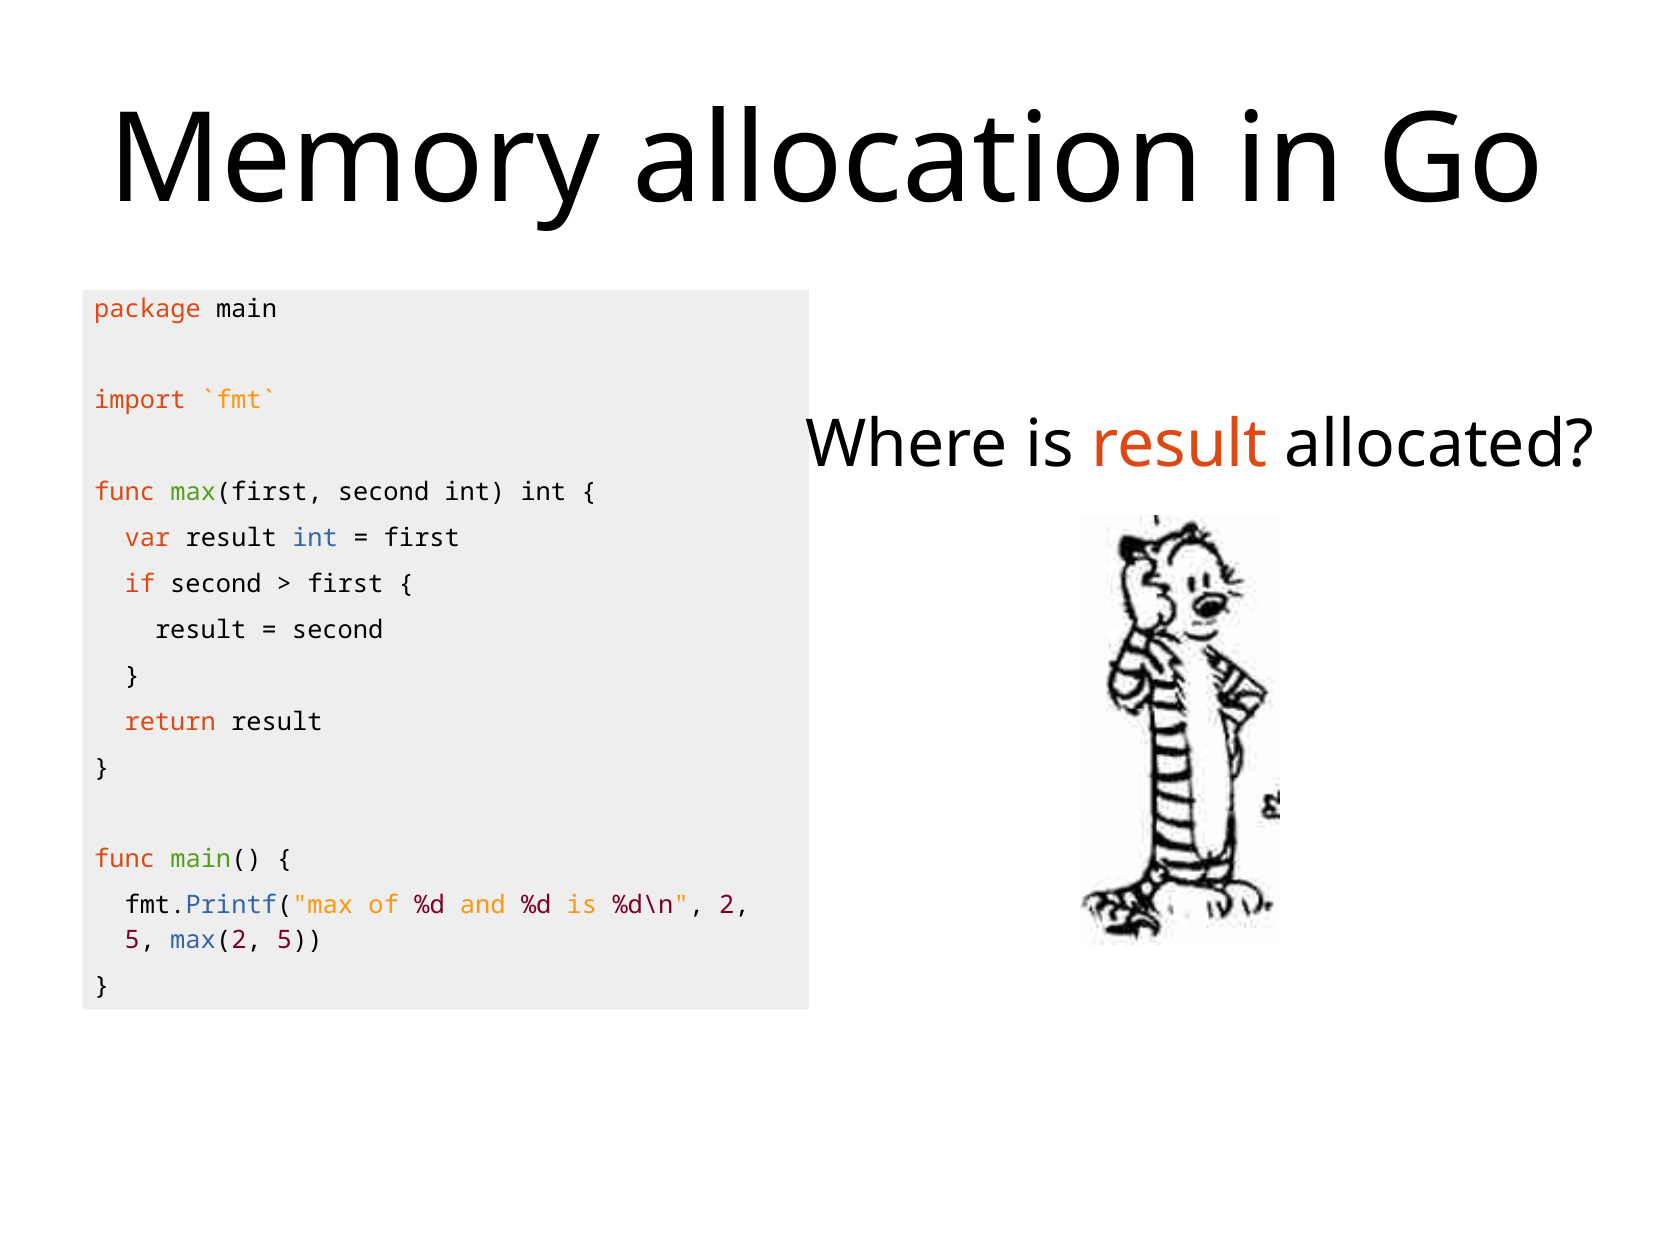

# Memory allocation in Go
package main
import `fmt`
func max(first, second int) int {
 var result int = first
 if second > first {
 result = second
 }
 return result
}
func main() {
 fmt.Printf("max of %d and %d is %d\n", 2, 5, max(2, 5))
}
Where is result allocated?